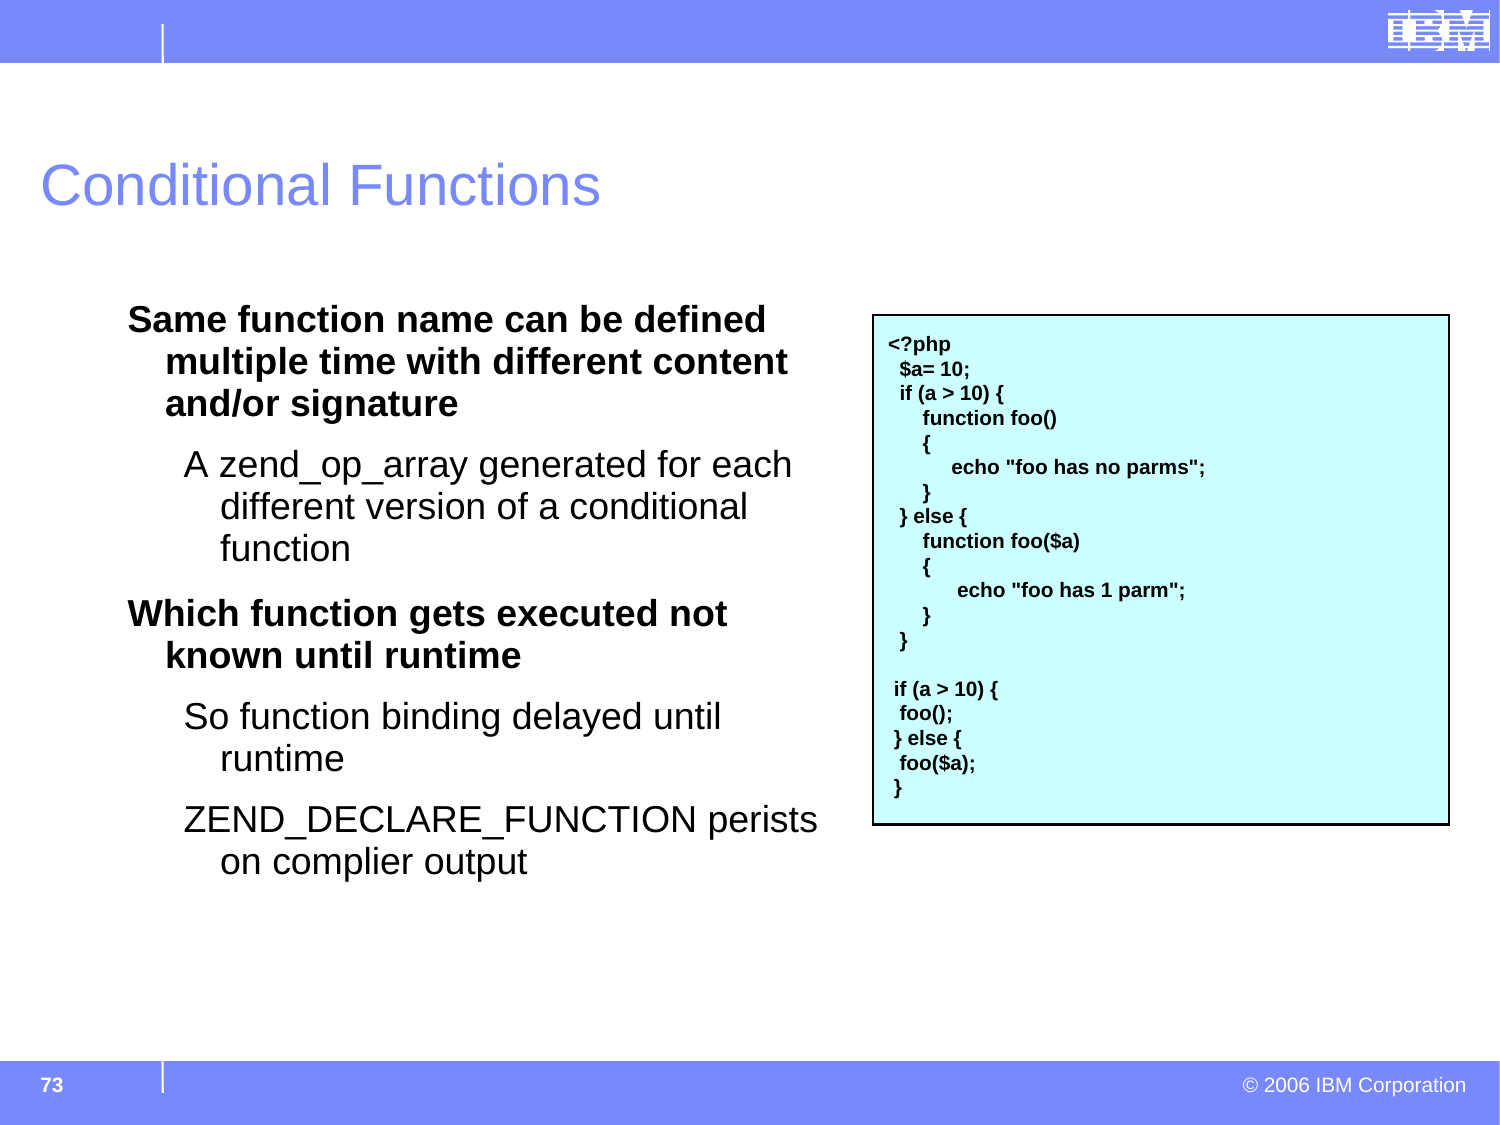

# Conditional Functions
Same function name can be defined multiple time with different content and/or signature
A zend_op_array generated for each different version of a conditional function
Which function gets executed not known until runtime
So function binding delayed until runtime
ZEND_DECLARE_FUNCTION perists on complier output
<?php
 $a= 10;
 if (a > 10) {
 function foo()‏
 {
 echo "foo has no parms";
 }
 } else {
 function foo($a)‏
 {
 echo "foo has 1 parm";
 }
 }
 if (a > 10) {
 foo();
 } else {
 foo($a);
 }
73